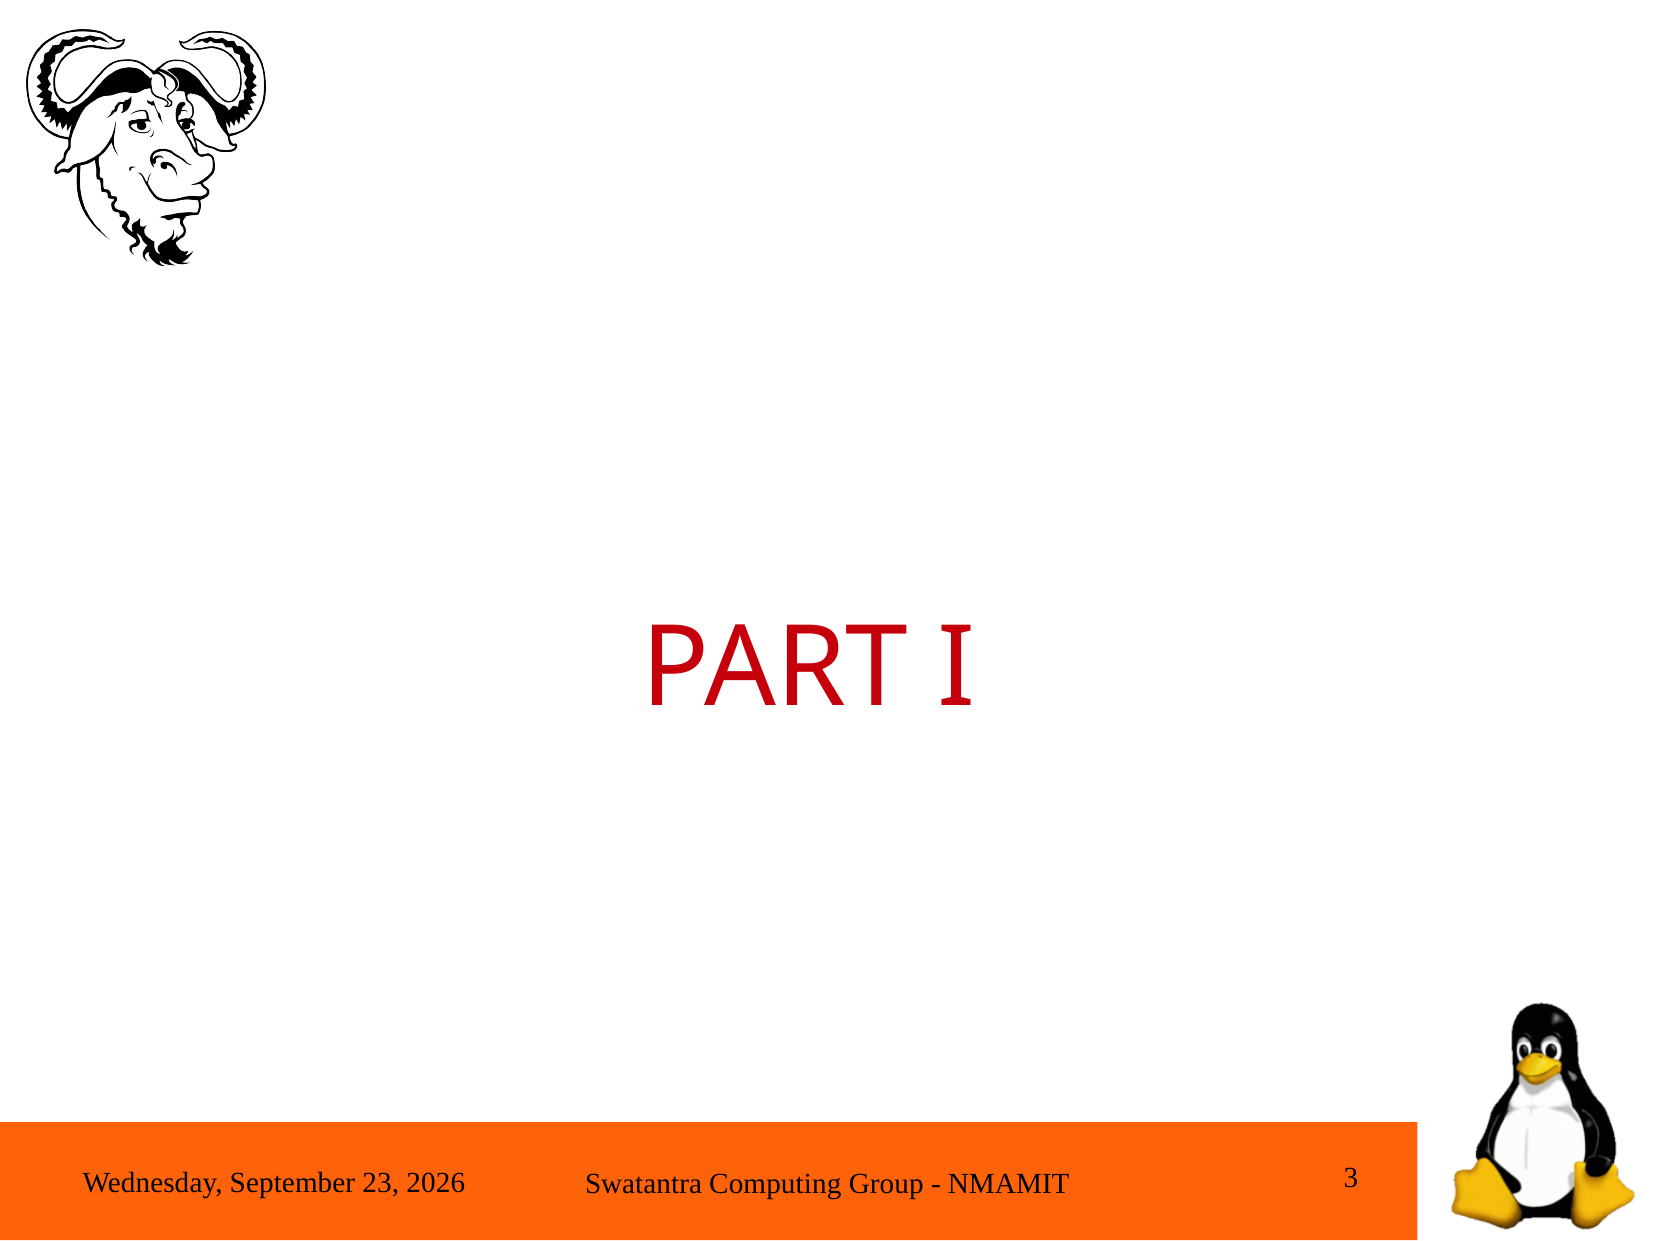

# PART I
3
Swatantra Computing Group - NMAMIT